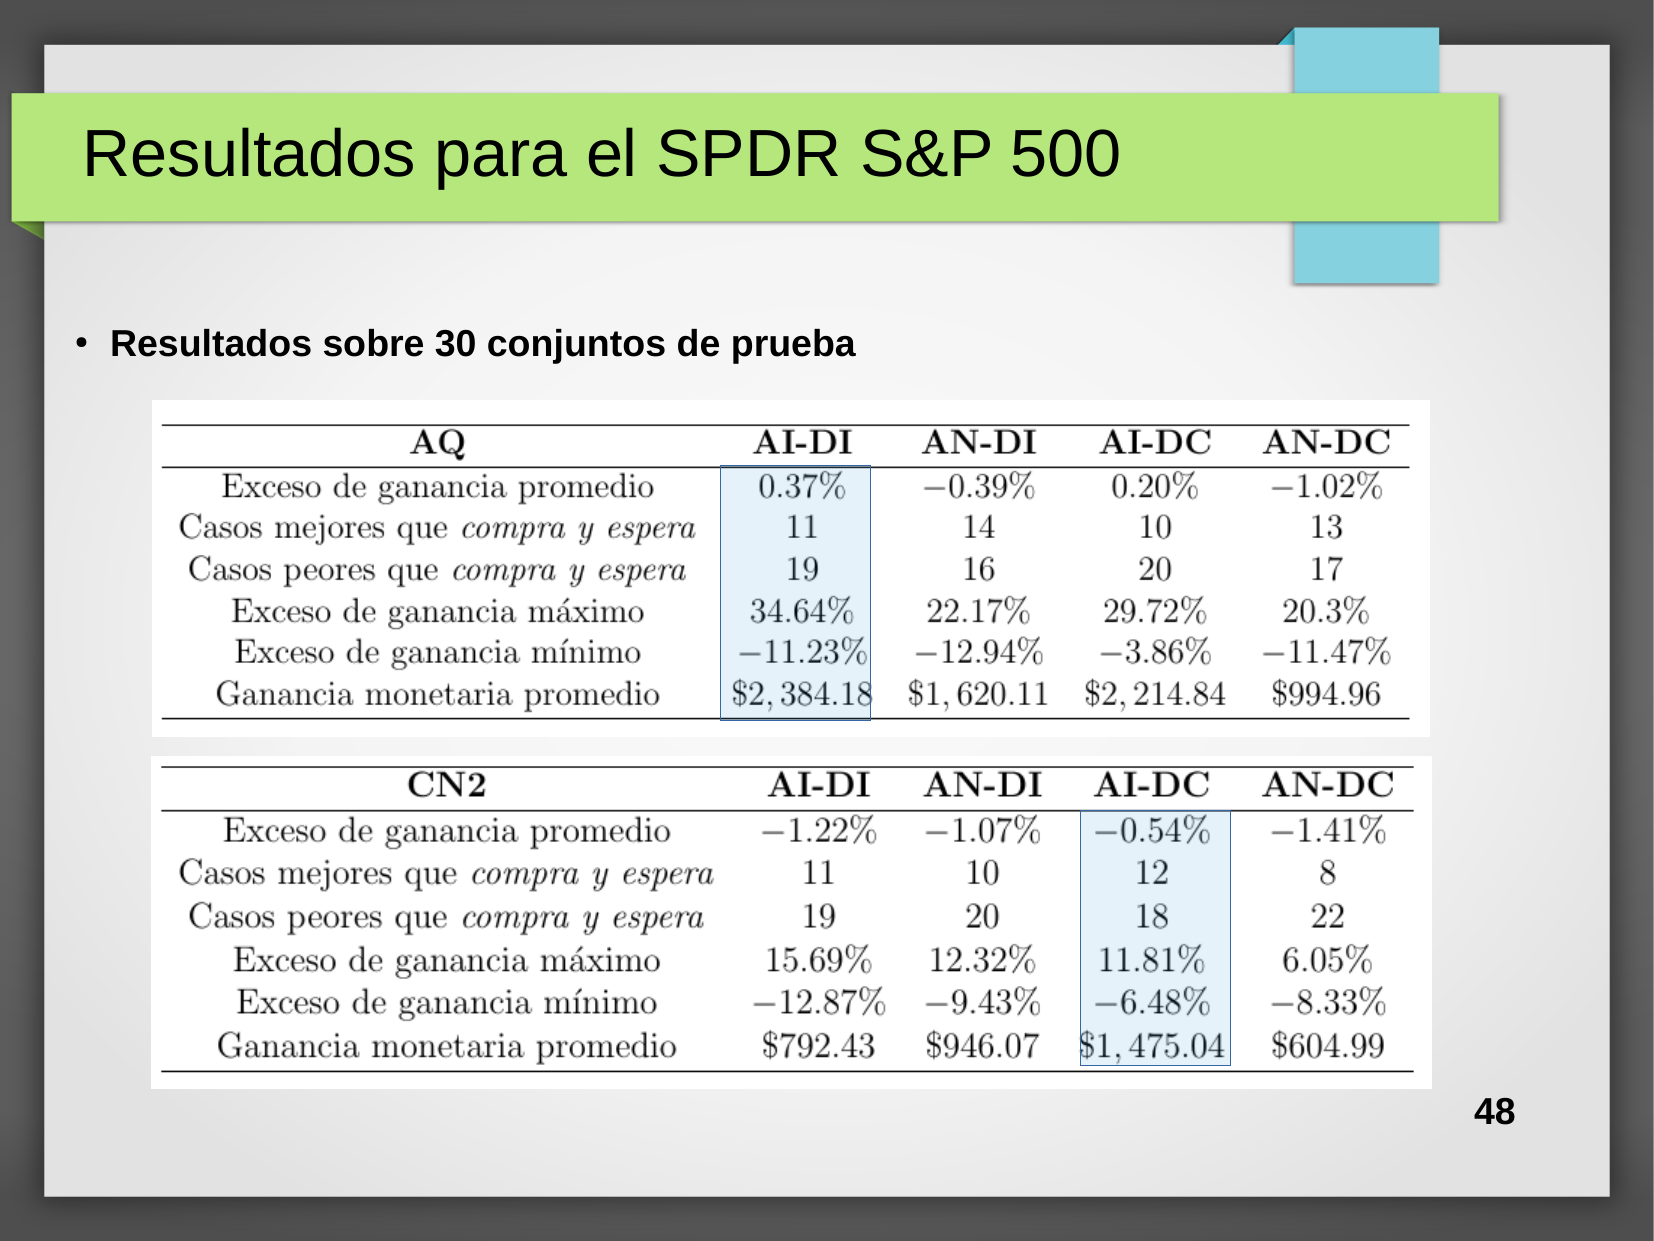

# Resultados para el SPDR S&P 500
Resultados sobre 30 conjuntos de prueba